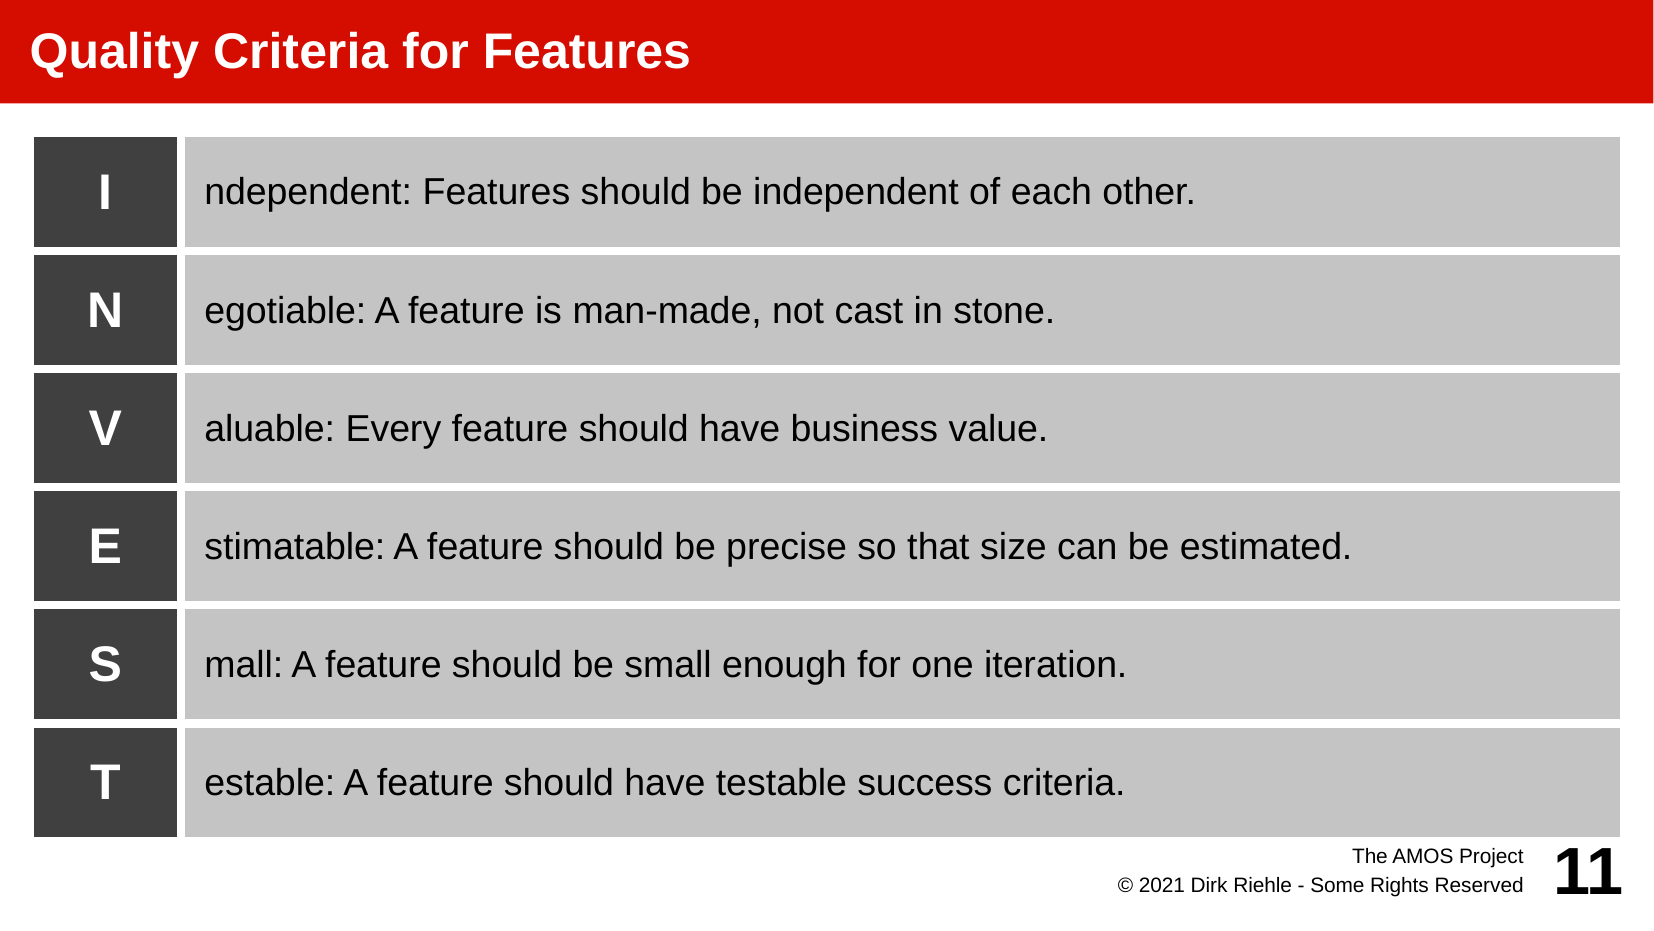

# Quality Criteria for Features
| I | ndependent: Features should be independent of each other. |
| --- | --- |
| N | egotiable: A feature is man-made, not cast in stone. |
| V | aluable: Every feature should have business value. |
| E | stimatable: A feature should be precise so that size can be estimated. |
| S | mall: A feature should be small enough for one iteration. |
| T | estable: A feature should have testable success criteria. |
The AMOS Project
11
© 2021 Dirk Riehle - Some Rights Reserved